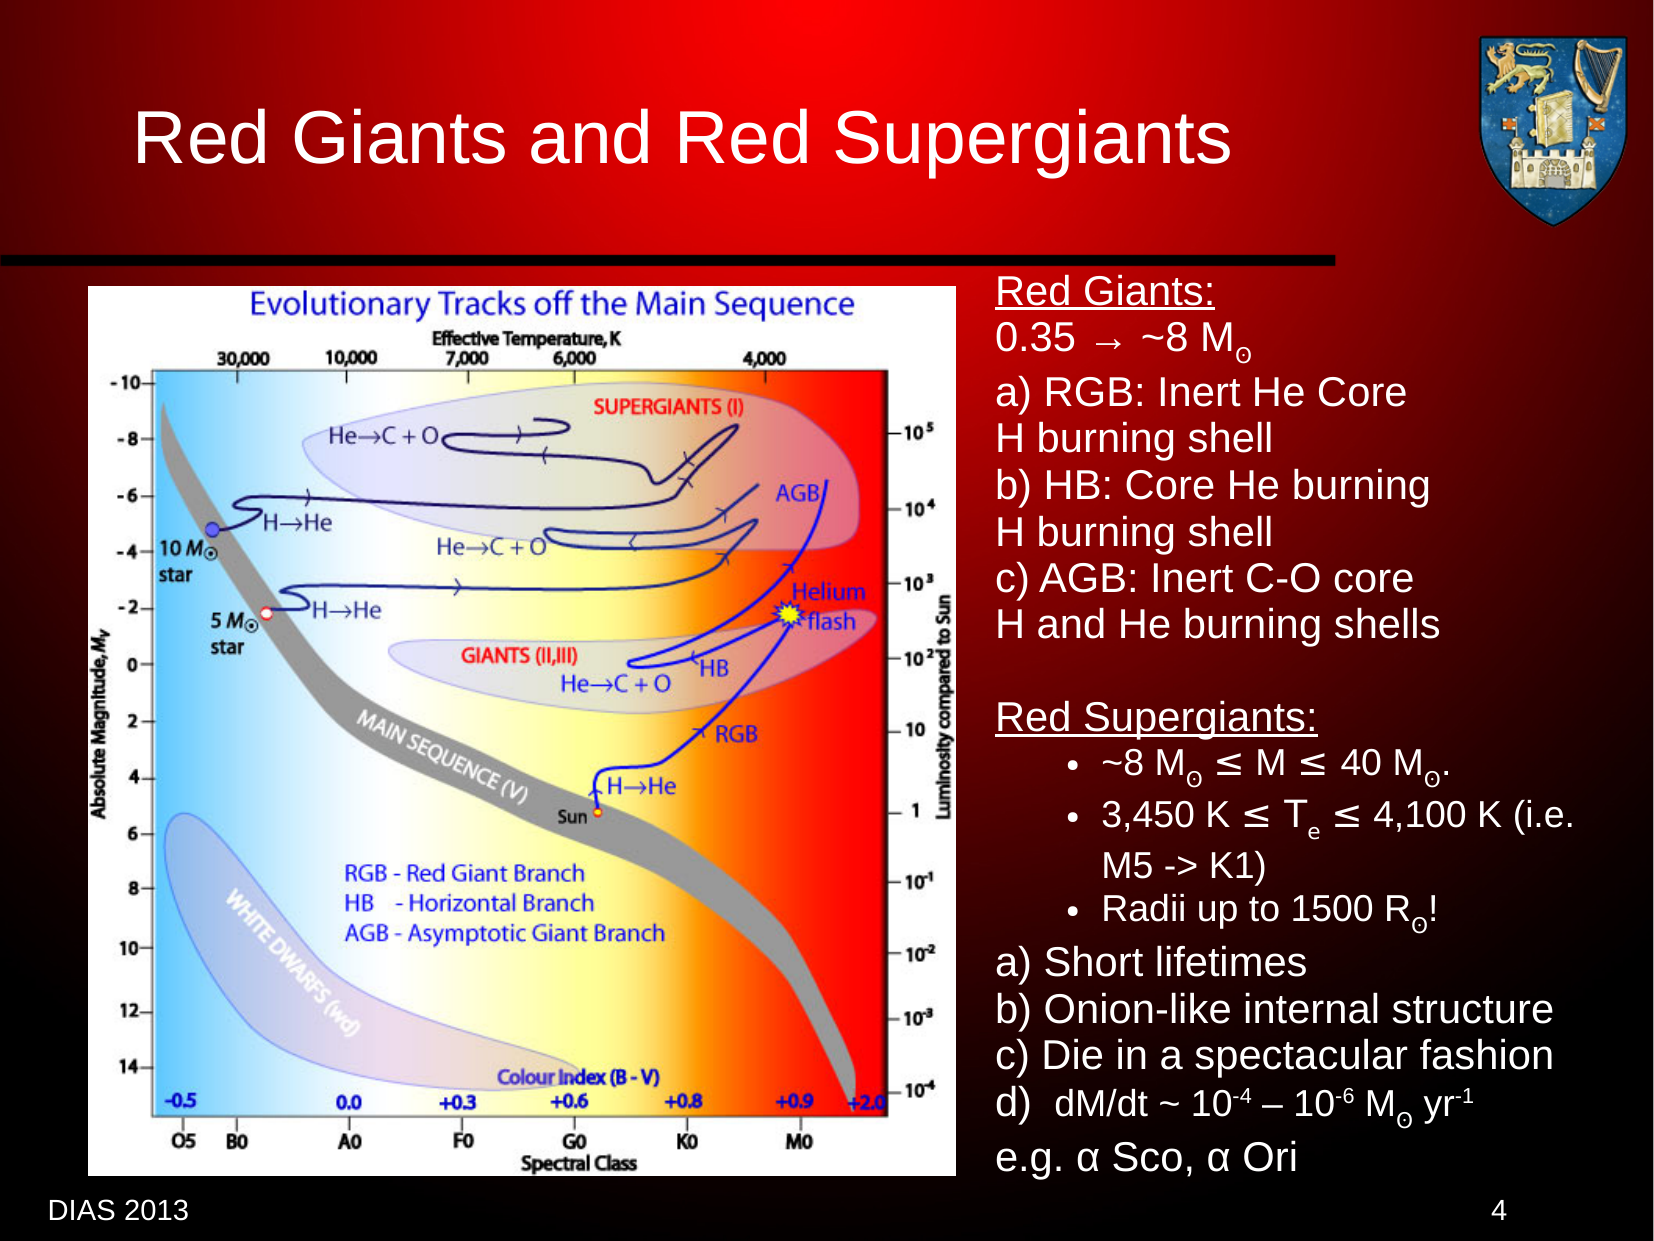

Red Giants and Red Supergiants
Red Giants:
0.35 → ~8 Mʘ
a) RGB: Inert He Core
H burning shell
b) HB: Core He burning
H burning shell
c) AGB: Inert C-O core
H and He burning shells
Red Supergiants:
~8 Mʘ ≤ M ≤ 40 Mʘ.
3,450 K ≤ Te ≤ 4,100 K (i.e. M5 -> K1)
Radii up to 1500 Rʘ!
a) Short lifetimes
b) Onion-like internal structure
c) Die in a spectacular fashion
d) dM/dt ~ 10-4 – 10-6 Mʘ yr-1
e.g. α Sco, α Ori
October 3-5 2012
Radio
 DIAS 2013	 					 		 										4